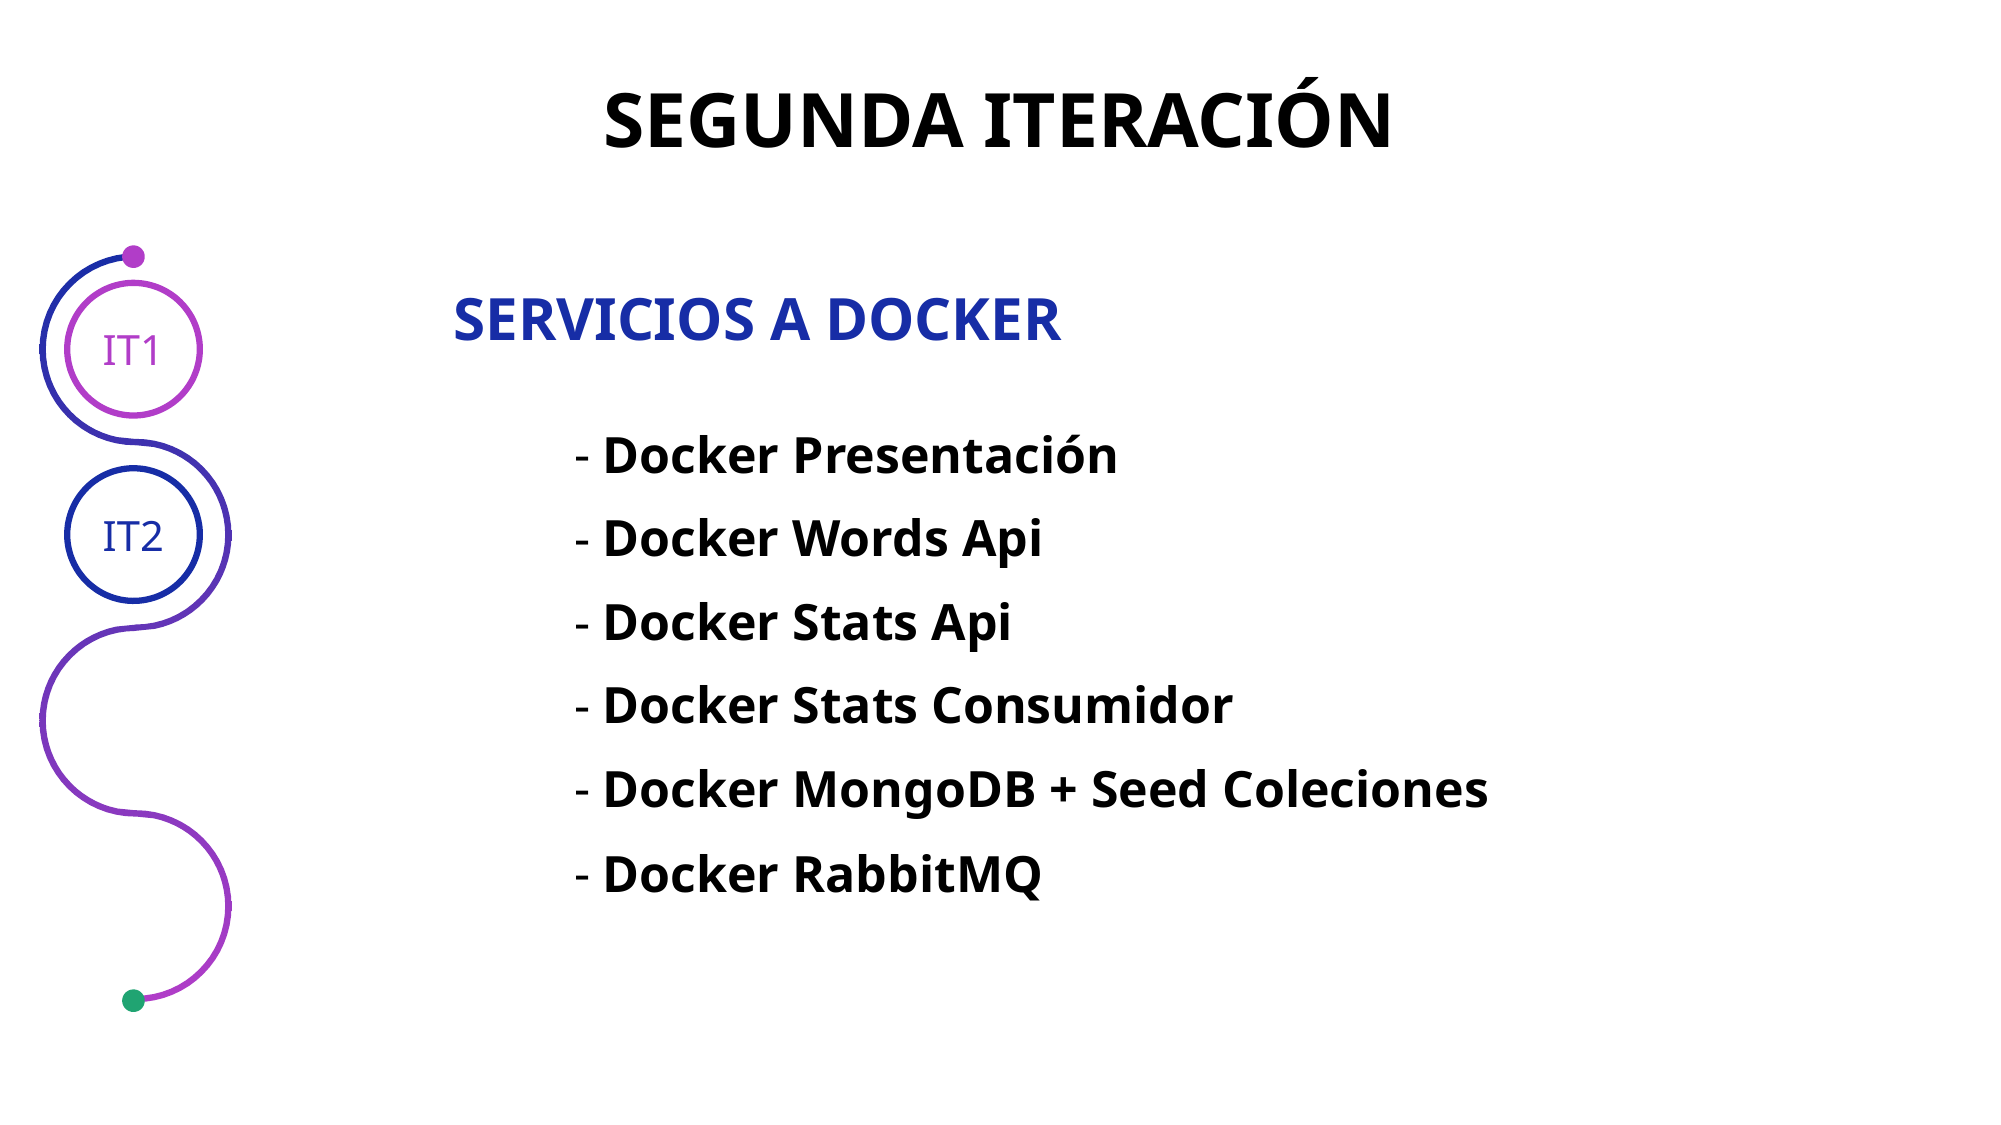

SEGUNDA Iteración
IT1
# SERVICIOS A DOCKER
Docker Presentación
IT2
Docker Words Api
Docker Stats Api
Docker Stats Consumidor
Docker MongoDB + Seed Coleciones
Docker RabbitMQ